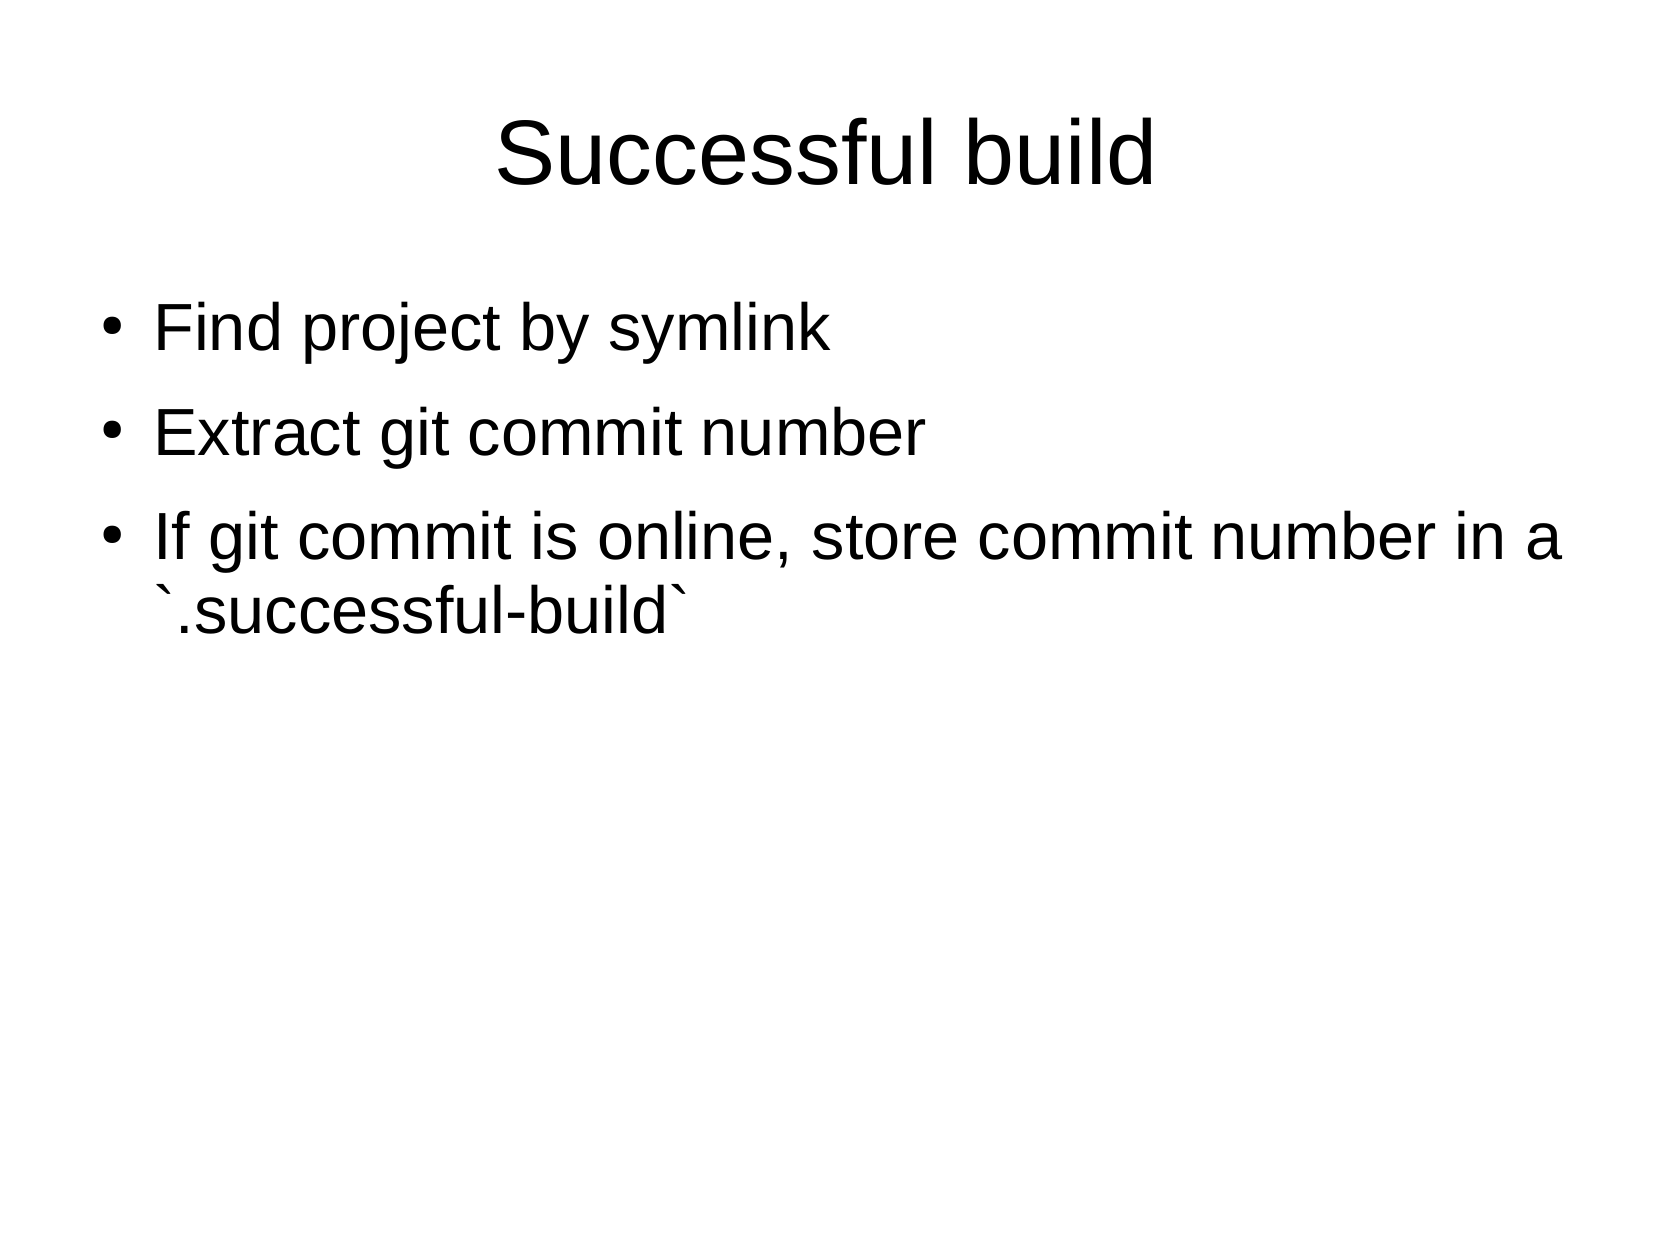

# Successful build
Find project by symlink
Extract git commit number
If git commit is online, store commit number in a `.successful-build`